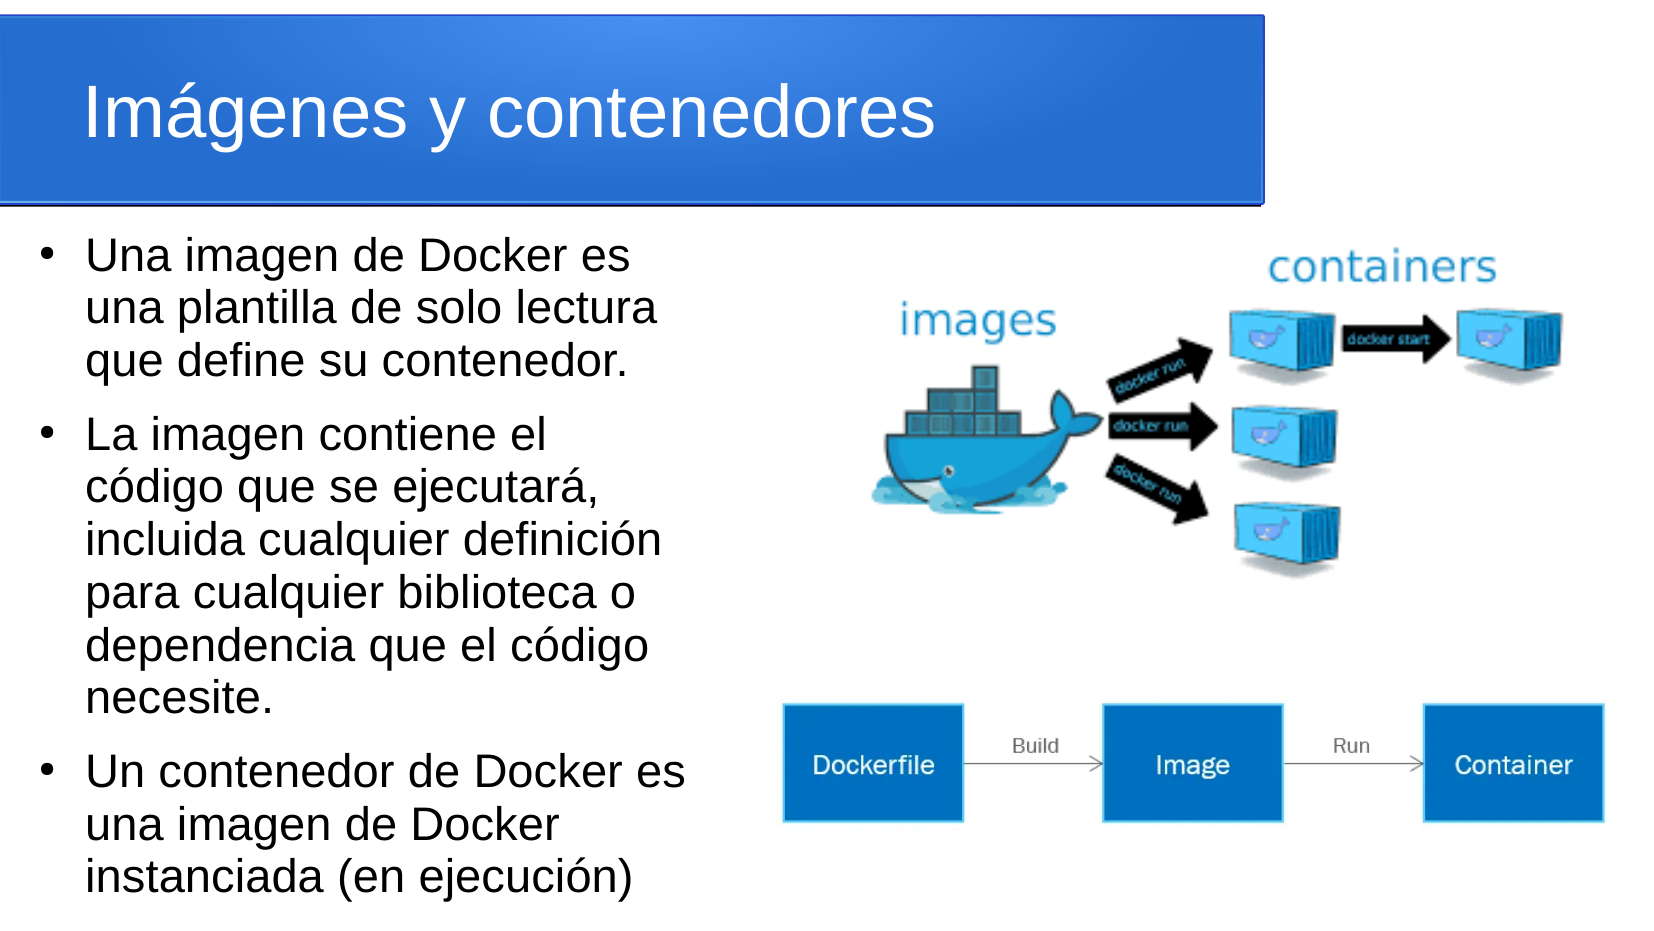

# Imágenes y contenedores
Una imagen de Docker es una plantilla de solo lectura que define su contenedor.
La imagen contiene el código que se ejecutará, incluida cualquier definición para cualquier biblioteca o dependencia que el código necesite.
Un contenedor de Docker es una imagen de Docker instanciada (en ejecución)